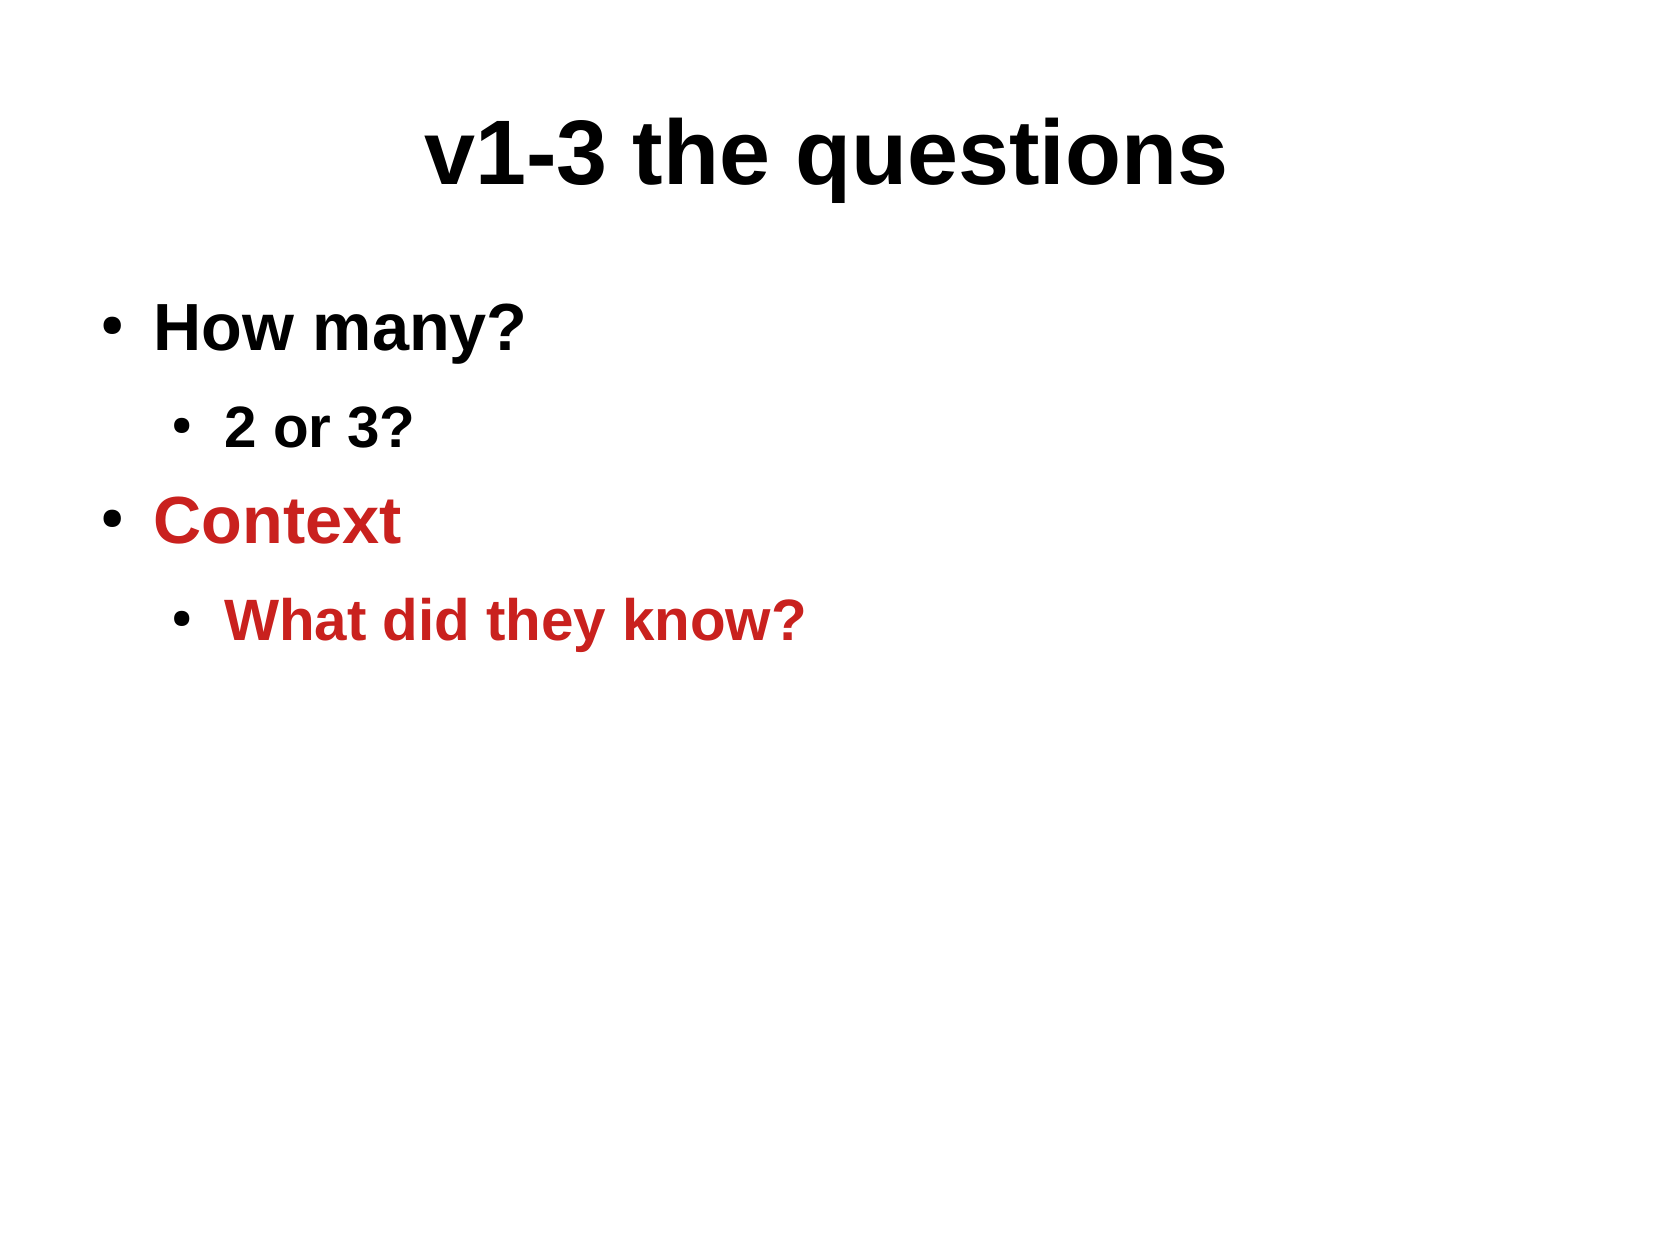

# v1-3 the questions
How many?
2 or 3?
Context
What did they know?